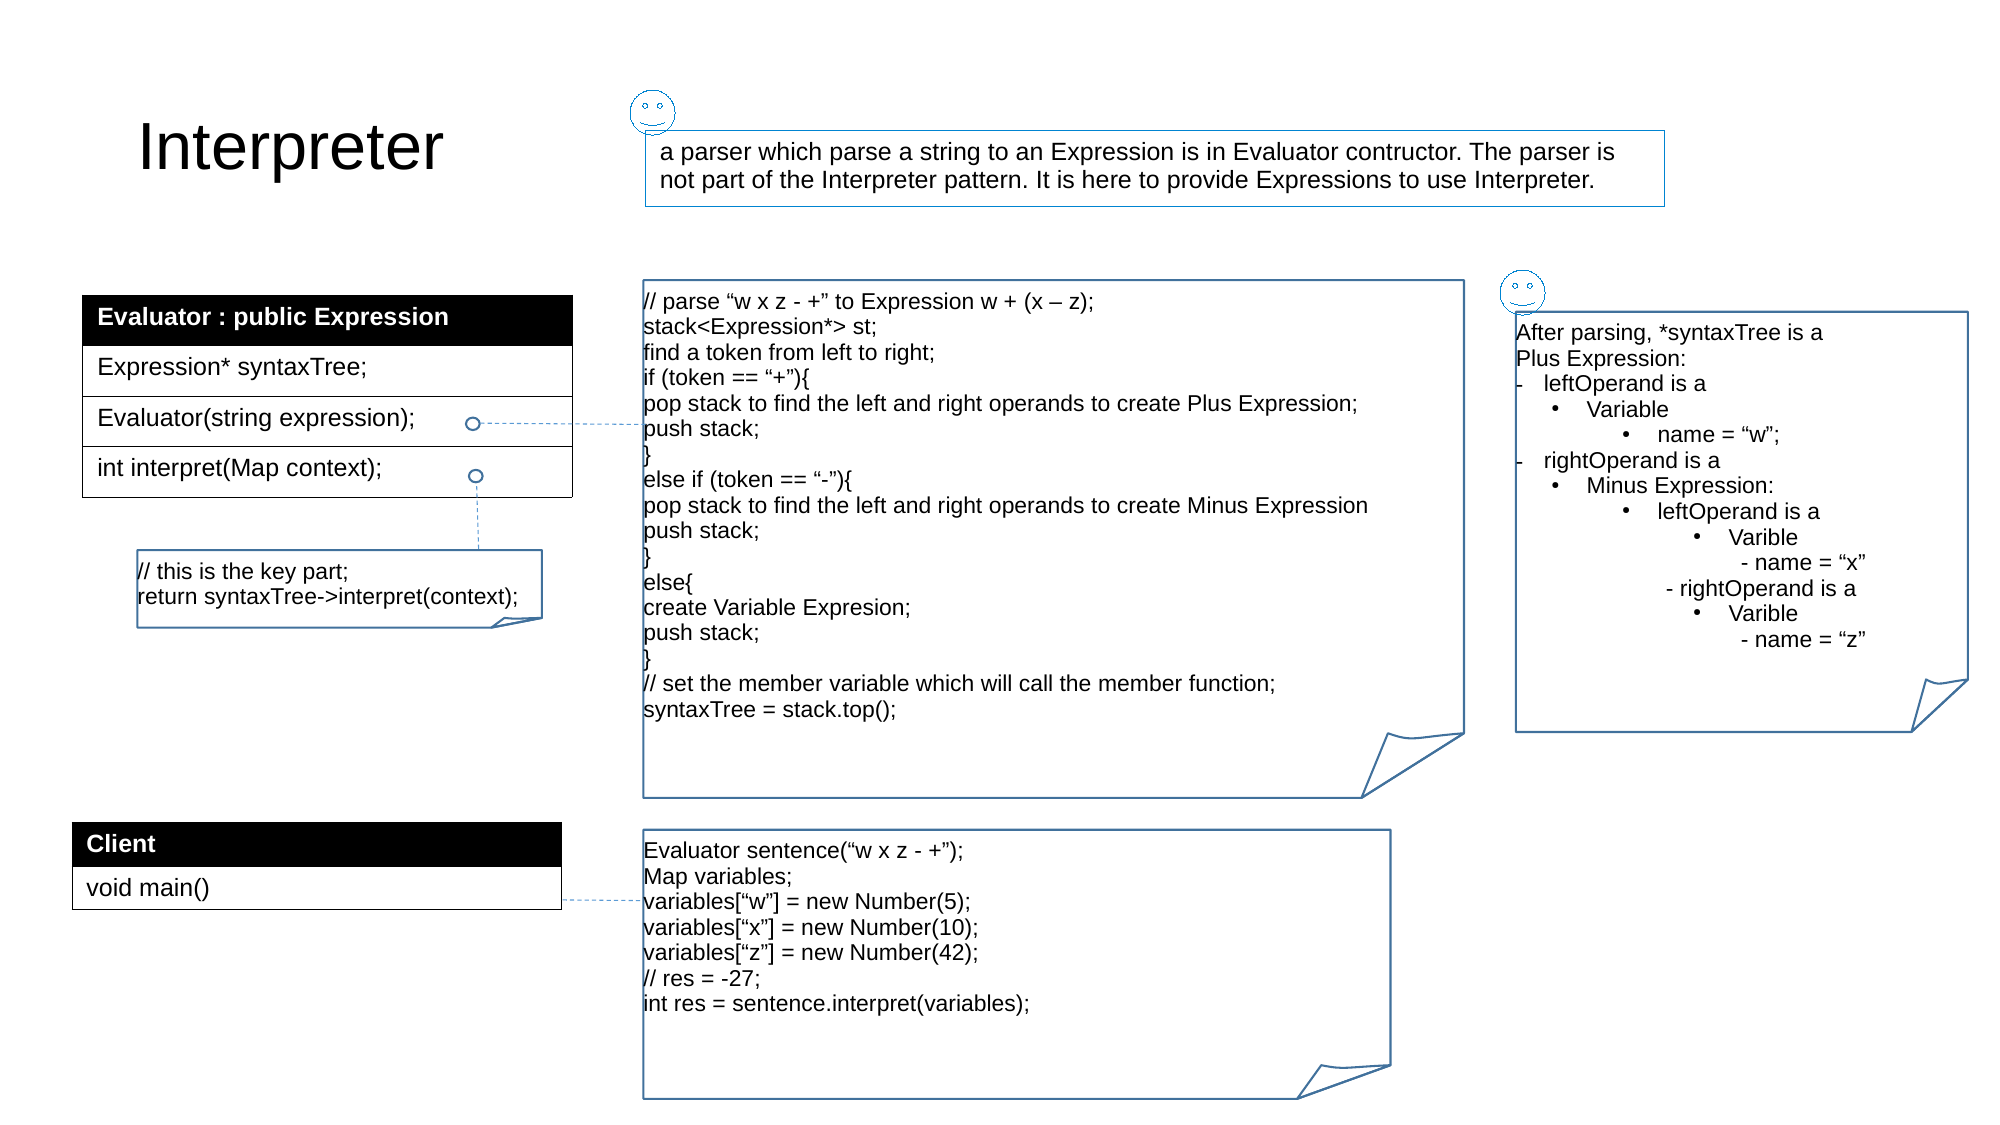

# Interpreter
a parser which parse a string to an Expression is in Evaluator contructor. The parser is not part of the Interpreter pattern. It is here to provide Expressions to use Interpreter.
// parse “w x z - +” to Expression w + (x – z);
stack<Expression*> st;
find a token from left to right;
if (token == “+”){
pop stack to find the left and right operands to create Plus Expression;
push stack;
}
else if (token == “-”){
pop stack to find the left and right operands to create Minus Expression
push stack;
}
else{
create Variable Expresion;
push stack;
}
// set the member variable which will call the member function;
syntaxTree = stack.top();
| Evaluator : public Expression |
| --- |
| Expression\* syntaxTree; |
| Evaluator(string expression); |
| int interpret(Map context); |
After parsing, *syntaxTree is a
Plus Expression:
leftOperand is a
Variable
name = “w”;
rightOperand is a
Minus Expression:
leftOperand is a
Varible
- name = “x”
- rightOperand is a
Varible
- name = “z”
// this is the key part;
return syntaxTree->interpret(context);
| Client |
| --- |
| void main() |
Evaluator sentence(“w x z - +”);
Map variables;
variables[“w”] = new Number(5);
variables[“x”] = new Number(10);
variables[“z”] = new Number(42);
// res = -27;
int res = sentence.interpret(variables);